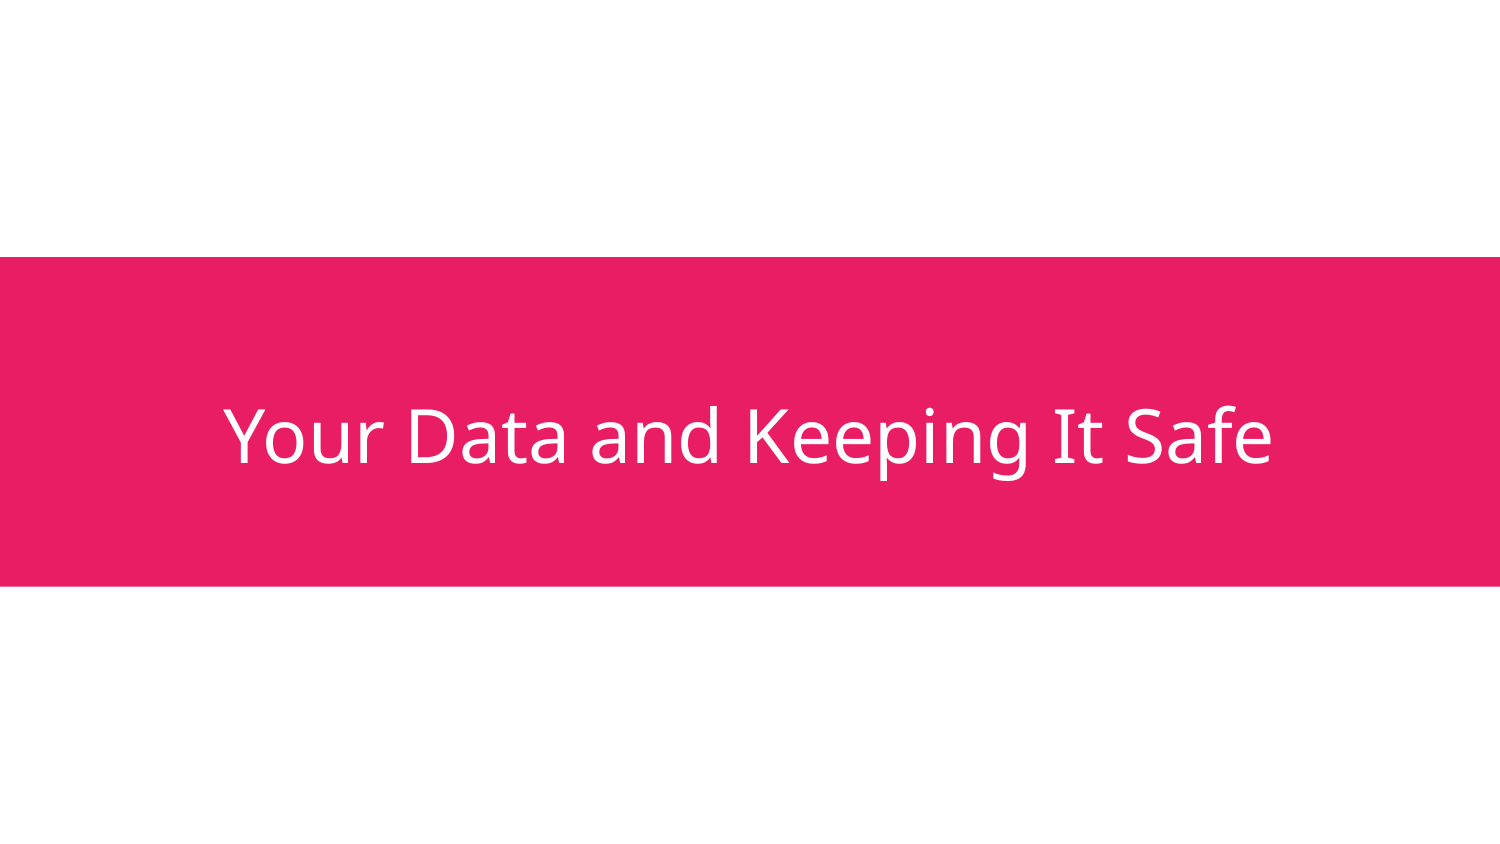

# Your Data and Keeping It Safe